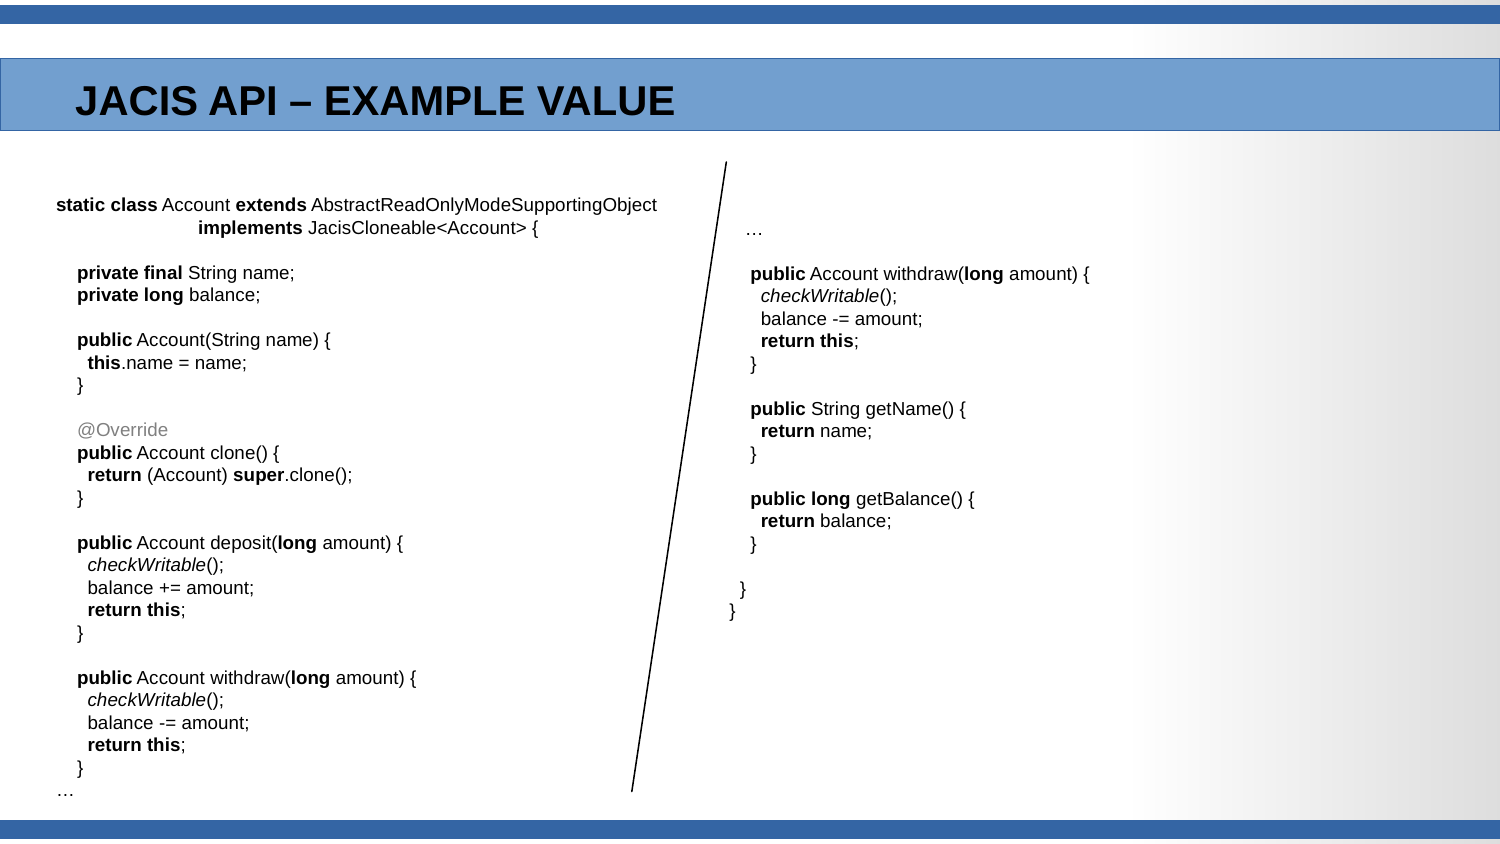

# JACIS API – example value
static class Account extends AbstractReadOnlyModeSupportingObject
	 implements JacisCloneable<Account> {
 private final String name;
 private long balance;
 public Account(String name) {
 this.name = name;
 }
 @Override
 public Account clone() {
 return (Account) super.clone();
 }
 public Account deposit(long amount) {
 checkWritable();
 balance += amount;
 return this;
 }
 public Account withdraw(long amount) {
 checkWritable();
 balance -= amount;
 return this;
 }
…
 …
 public Account withdraw(long amount) {
 checkWritable();
 balance -= amount;
 return this;
 }
 public String getName() {
 return name;
 }
 public long getBalance() {
 return balance;
 }
 }
}